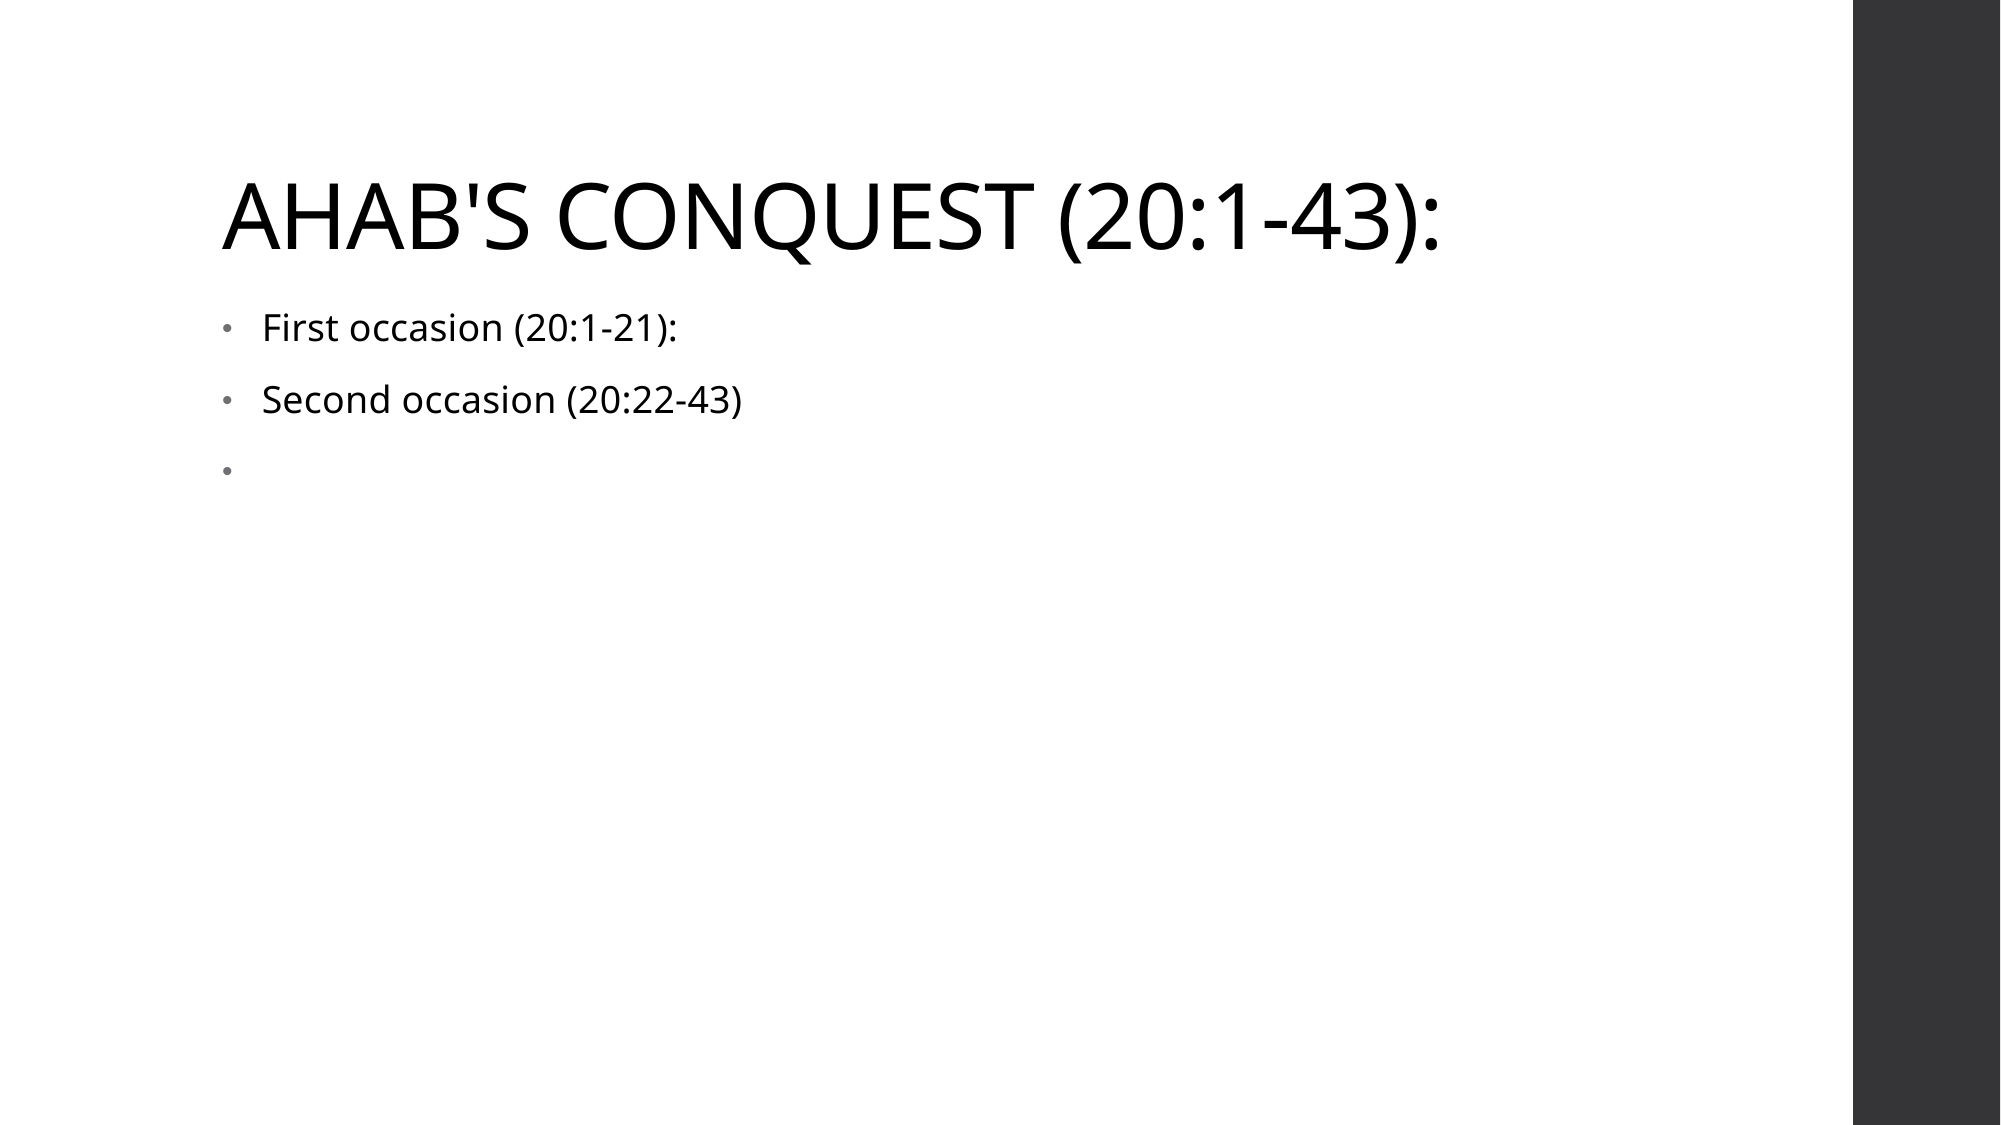

# AHAB'S CONQUEST (20:1-43):
 First occasion (20:1-21):
 Second occasion (20:22-43)